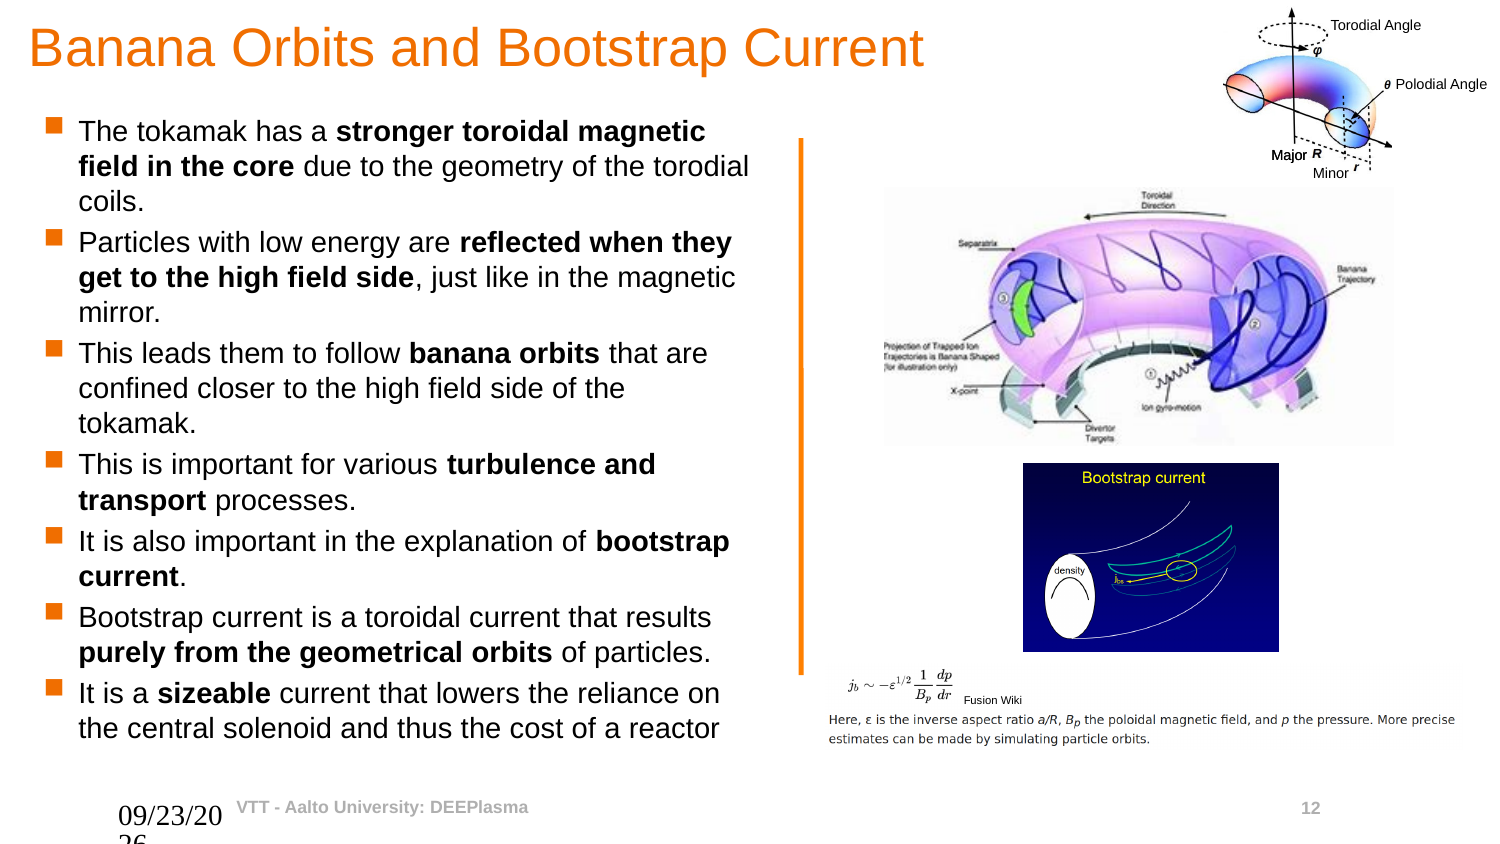

Torodial Angle
Polodial Angle
Major
Major
Minor
Banana Orbits and Bootstrap Current
# The tokamak has a stronger toroidal magnetic field in the core due to the geometry of the torodial coils.
Particles with low energy are reflected when they get to the high field side, just like in the magnetic mirror.
This leads them to follow banana orbits that are confined closer to the high field side of the tokamak.
This is important for various turbulence and transport processes.
It is also important in the explanation of bootstrap current.
Bootstrap current is a toroidal current that results purely from the geometrical orbits of particles.
It is a sizeable current that lowers the reliance on the central solenoid and thus the cost of a reactor
Fusion Wiki
VTT - Aalto University: DEEPlasma
12